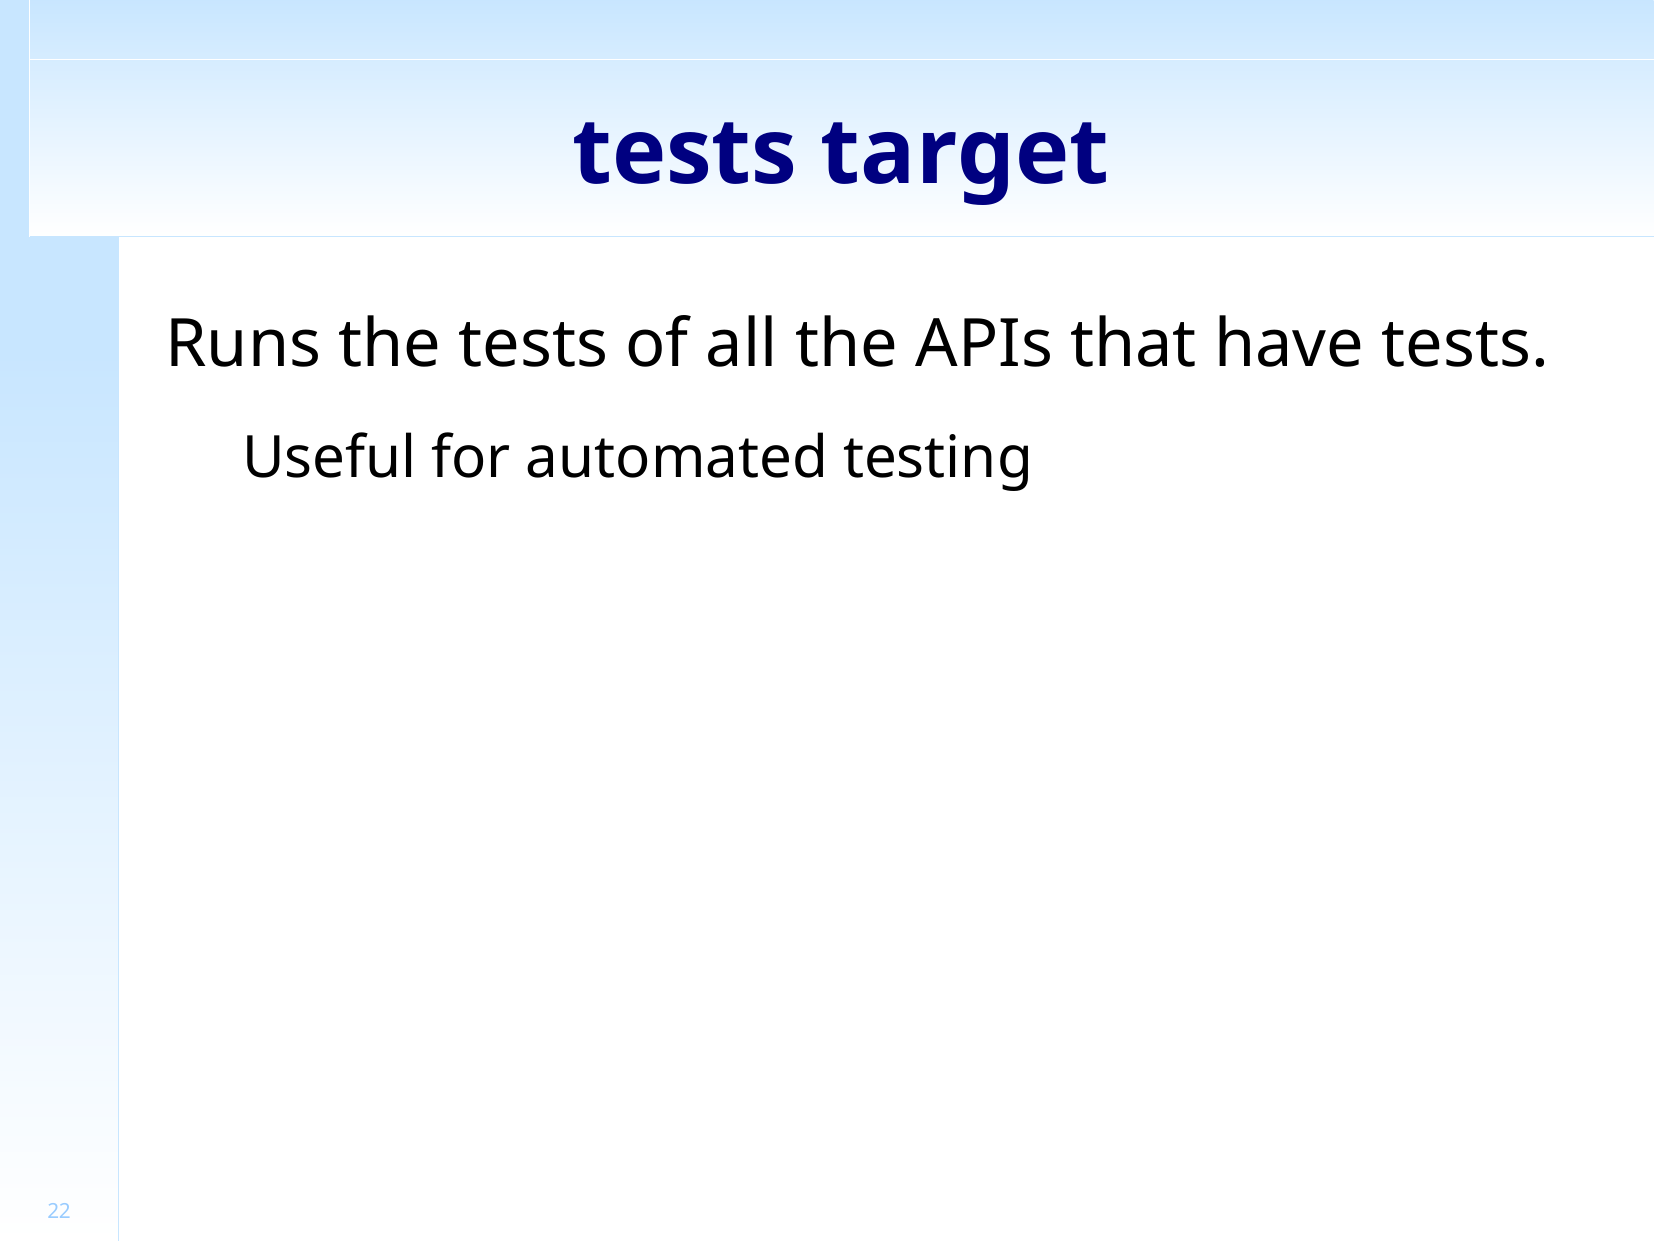

# tests target
Runs the tests of all the APIs that have tests.
Useful for automated testing